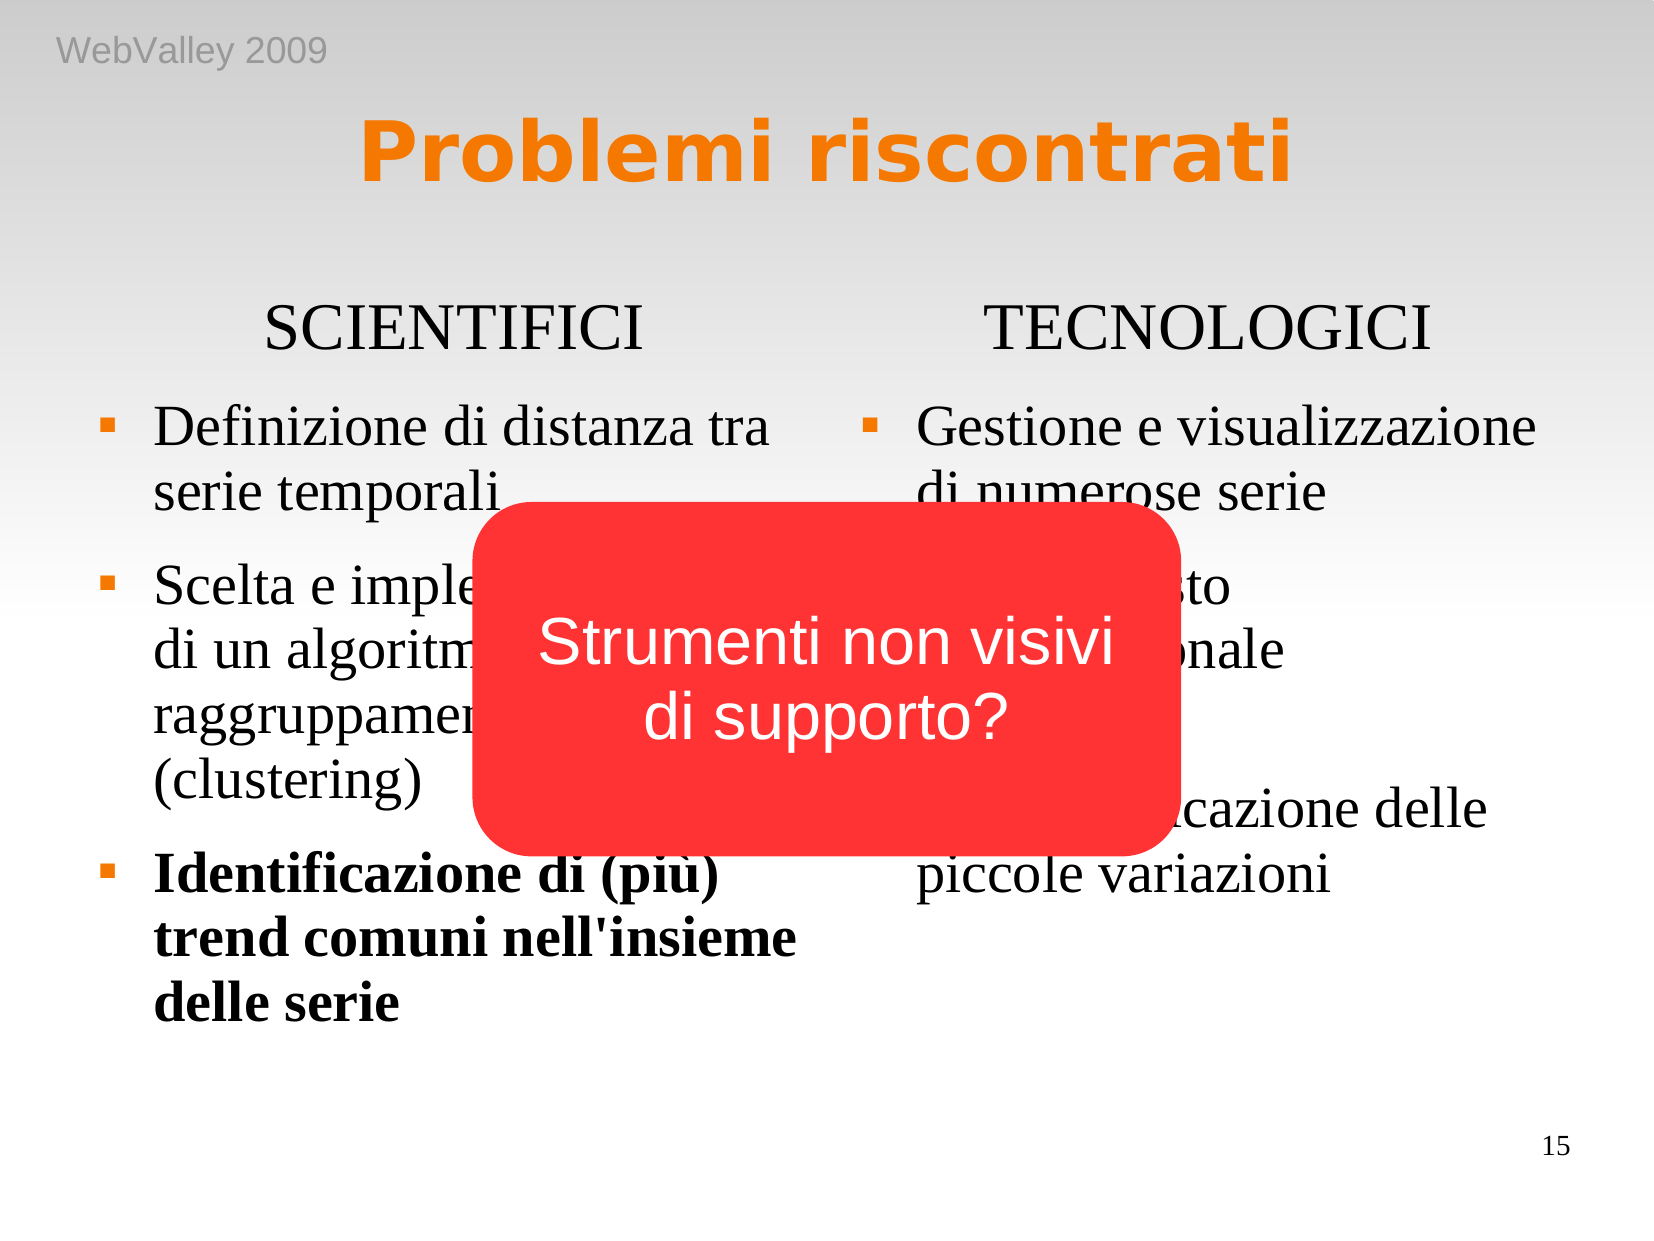

WebValley 2009
# Problemi riscontrati
SCIENTIFICI
Definizione di distanza tra serie temporali
Scelta e implementazione di un algoritmo di raggruppamento (clustering)
Identificazione di (più) trend comuni nell'insieme delle serie
TECNOLOGICI
Gestione e visualizzazione di numerose serie
Elevato costo computazionale
Difficoltà nell'identificazione delle piccole variazioni
Strumenti non visivi
di supporto?
15